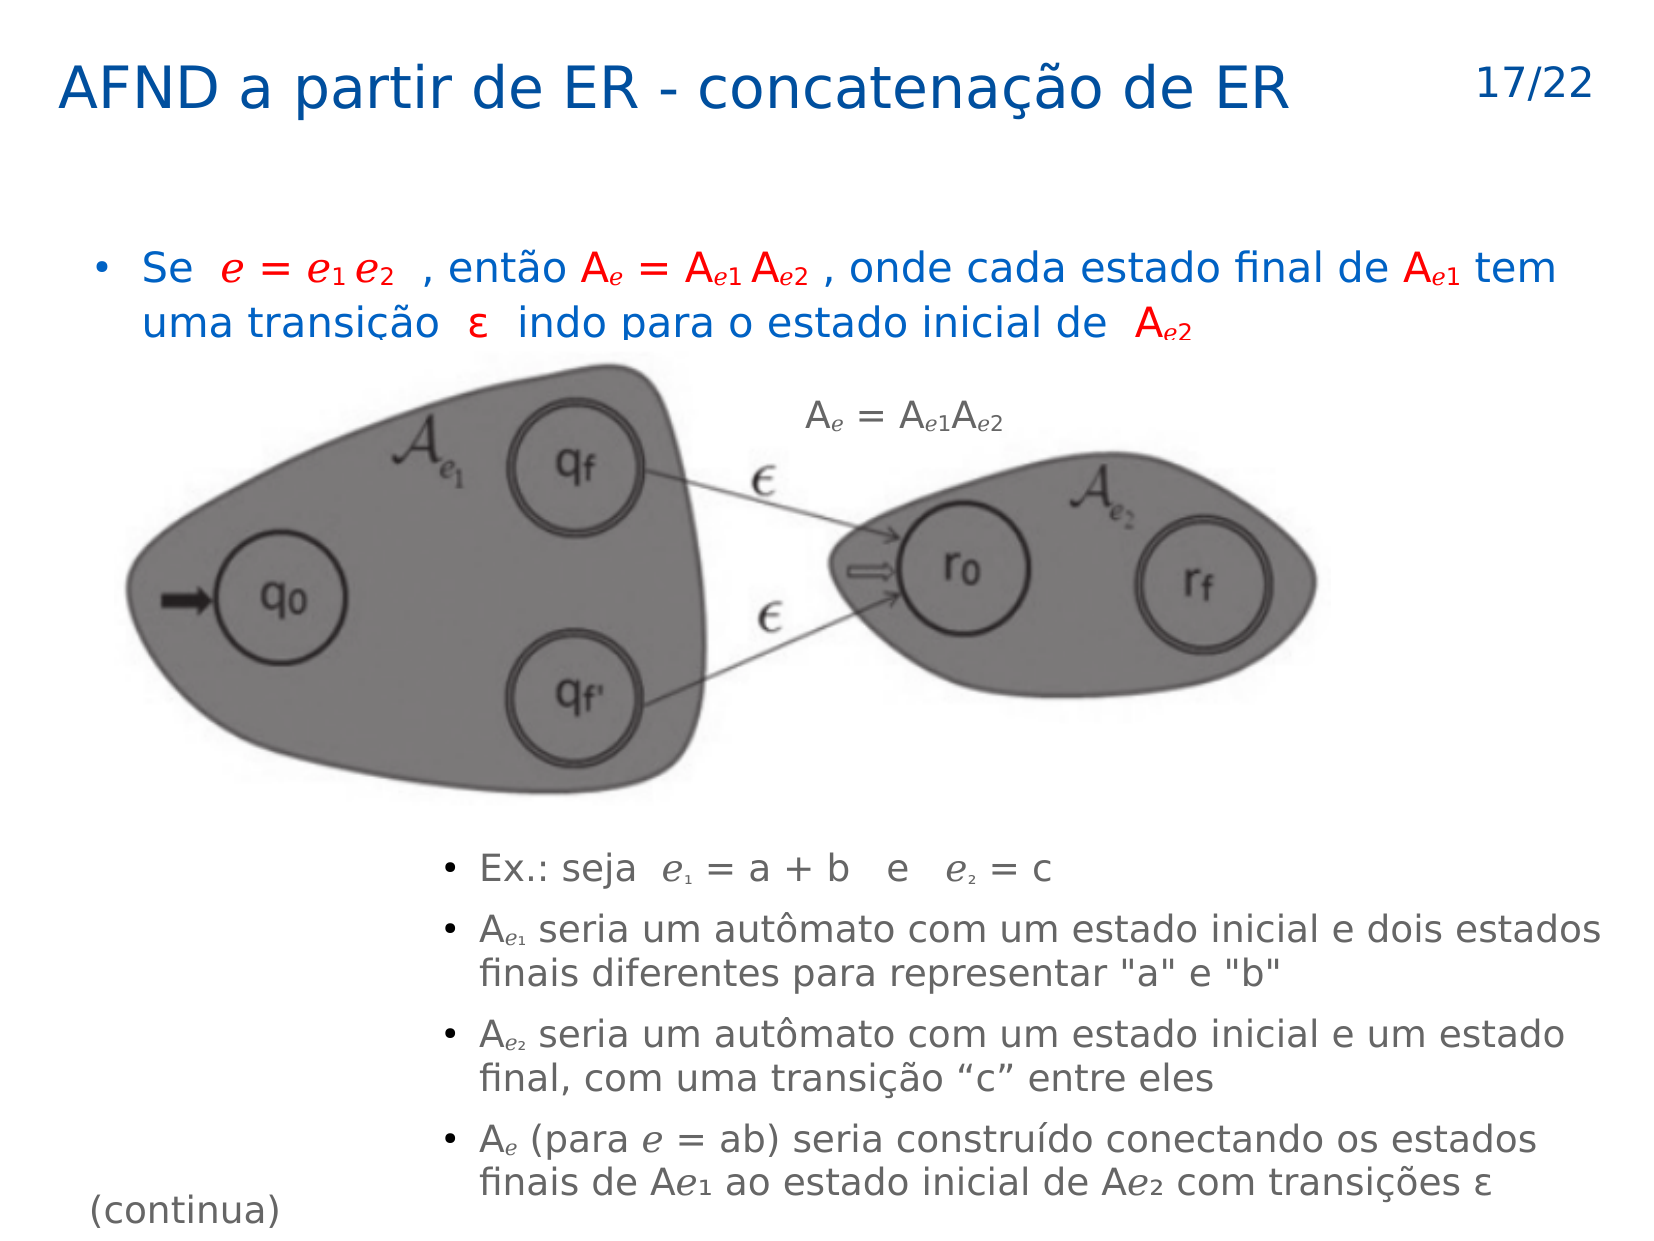

# AFND a partir de ER - concatenação de ER
17
Se ℯ = ℯ1 ℯ2 , então Aℯ = Aℯ1 Aℯ2 , onde cada estado final de Aℯ1 tem uma transição ε indo para o estado inicial de Aℯ2
Aℯ = Aℯ1Aℯ2
Ex.: seja ℯ₁ = a + b e ℯ₂ = c
Aℯ₁ seria um autômato com um estado inicial e dois estados finais diferentes para representar "a" e "b"
Aℯ₂ seria um autômato com um estado inicial e um estado final, com uma transição “c” entre eles
Aℯ (para ℯ = ab) seria construído conectando os estados finais de Aℯ₁ ao estado inicial de Aℯ₂ com transições ε
(continua)